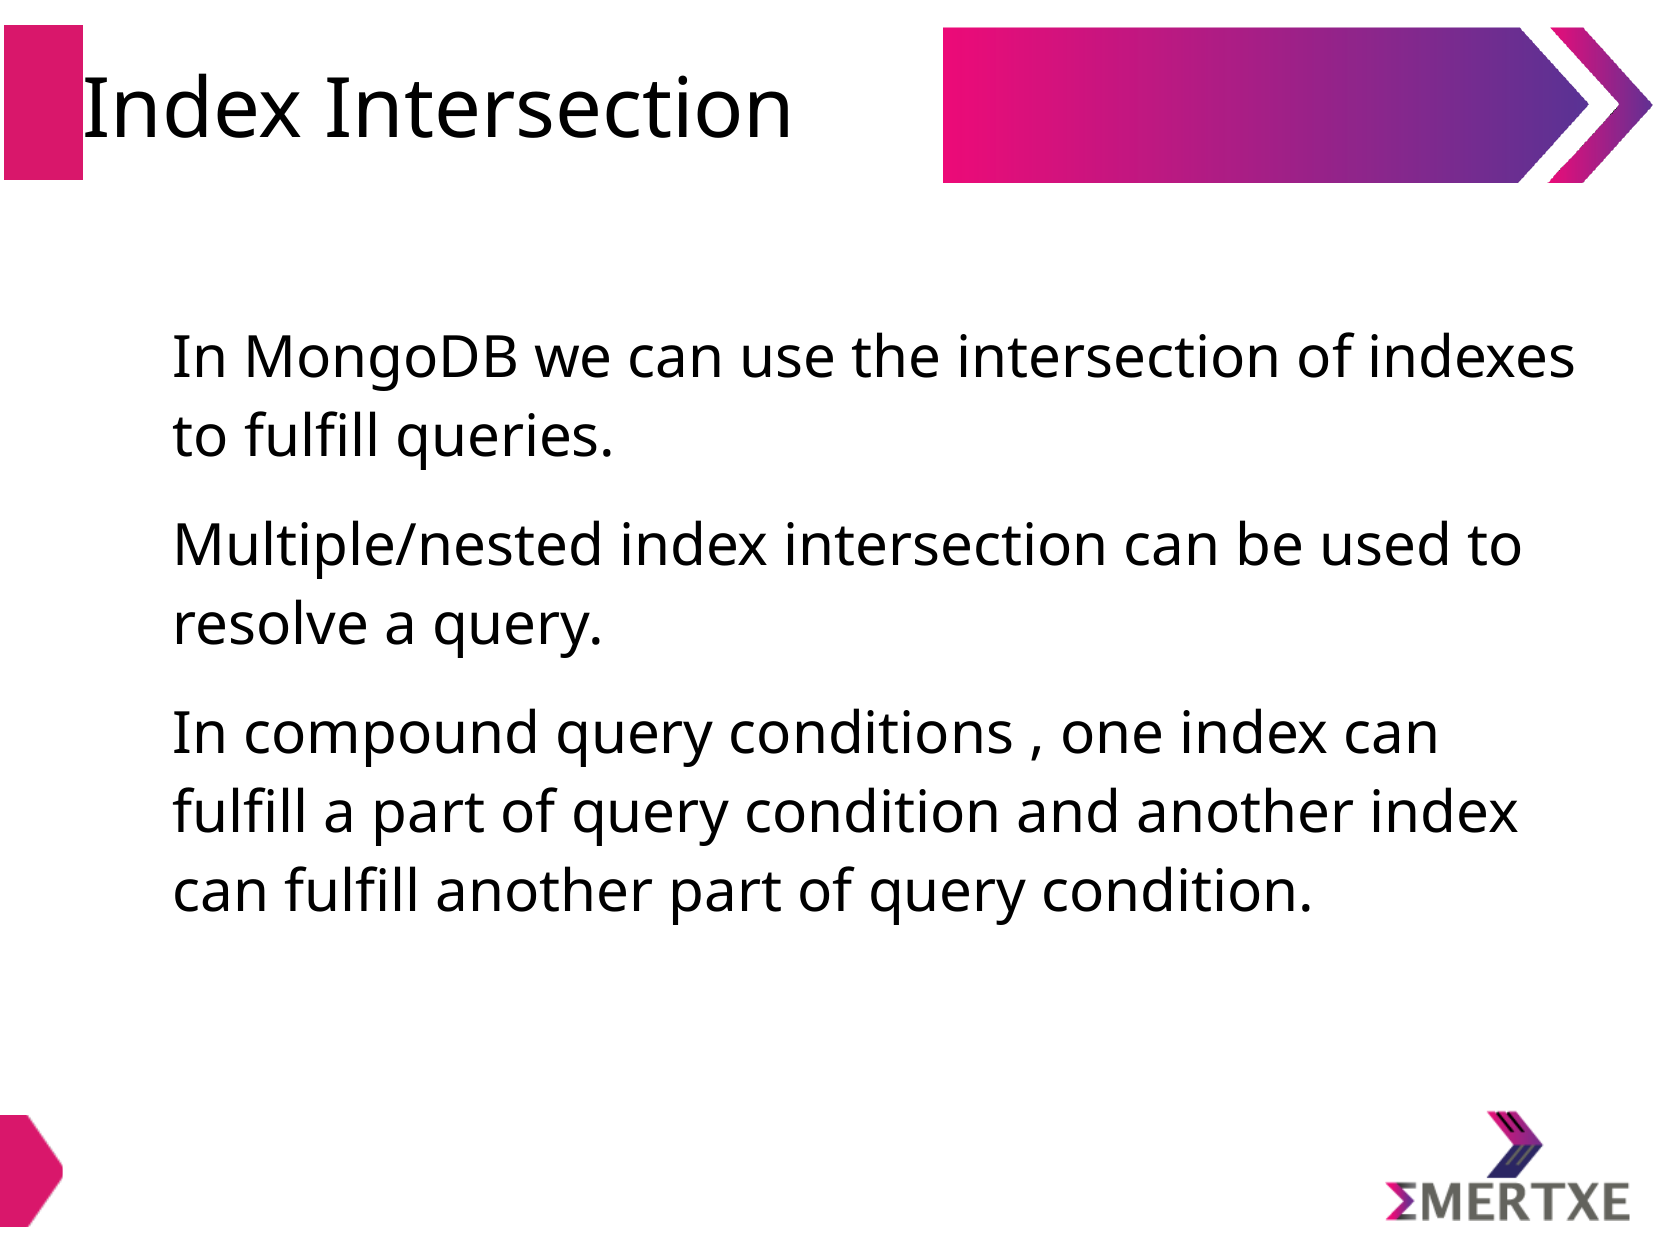

# Index Intersection
In MongoDB we can use the intersection of indexes to fulfill queries.
Multiple/nested index intersection can be used to resolve a query.
In compound query conditions , one index can fulfill a part of query condition and another index can fulfill another part of query condition.